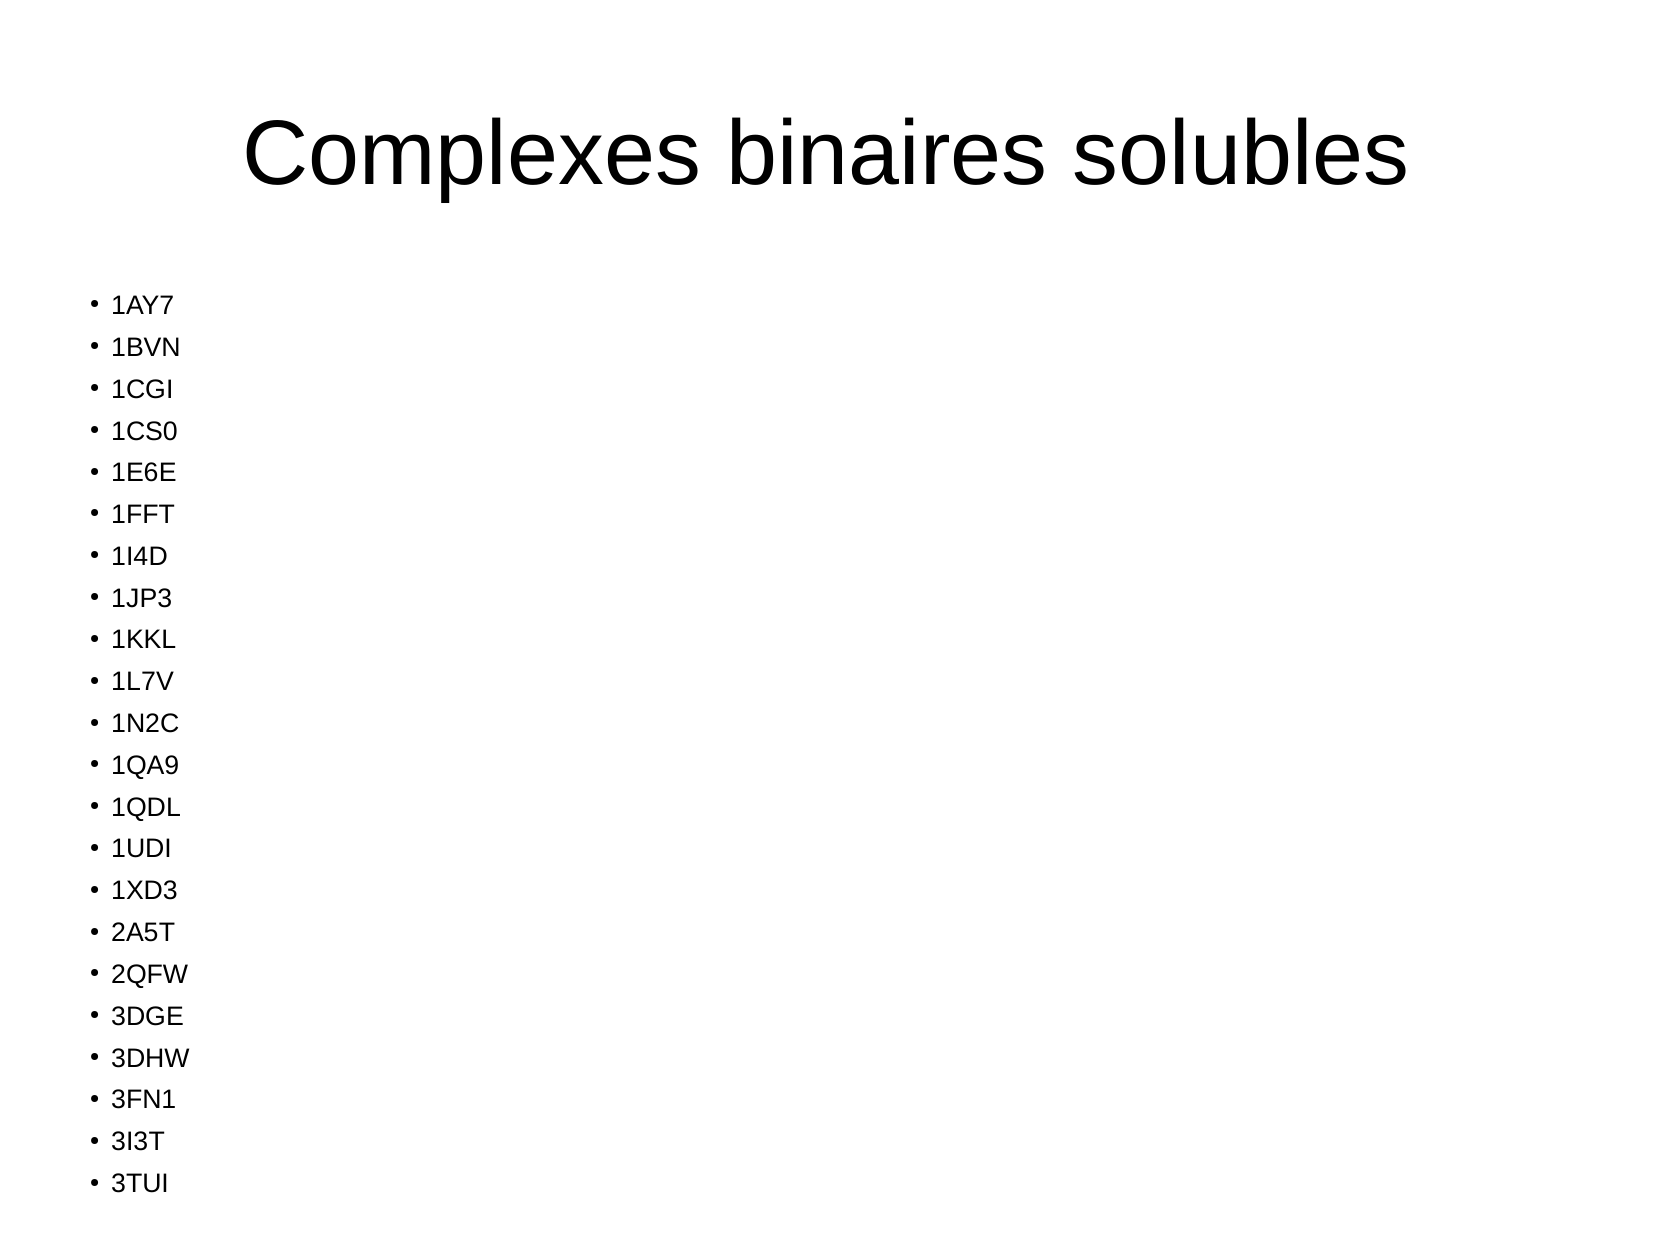

# Complexes binaires solubles
1AY7
1BVN
1CGI
1CS0
1E6E
1FFT
1I4D
1JP3
1KKL
1L7V
1N2C
1QA9
1QDL
1UDI
1XD3
2A5T
2QFW
3DGE
3DHW
3FN1
3I3T
3TUI